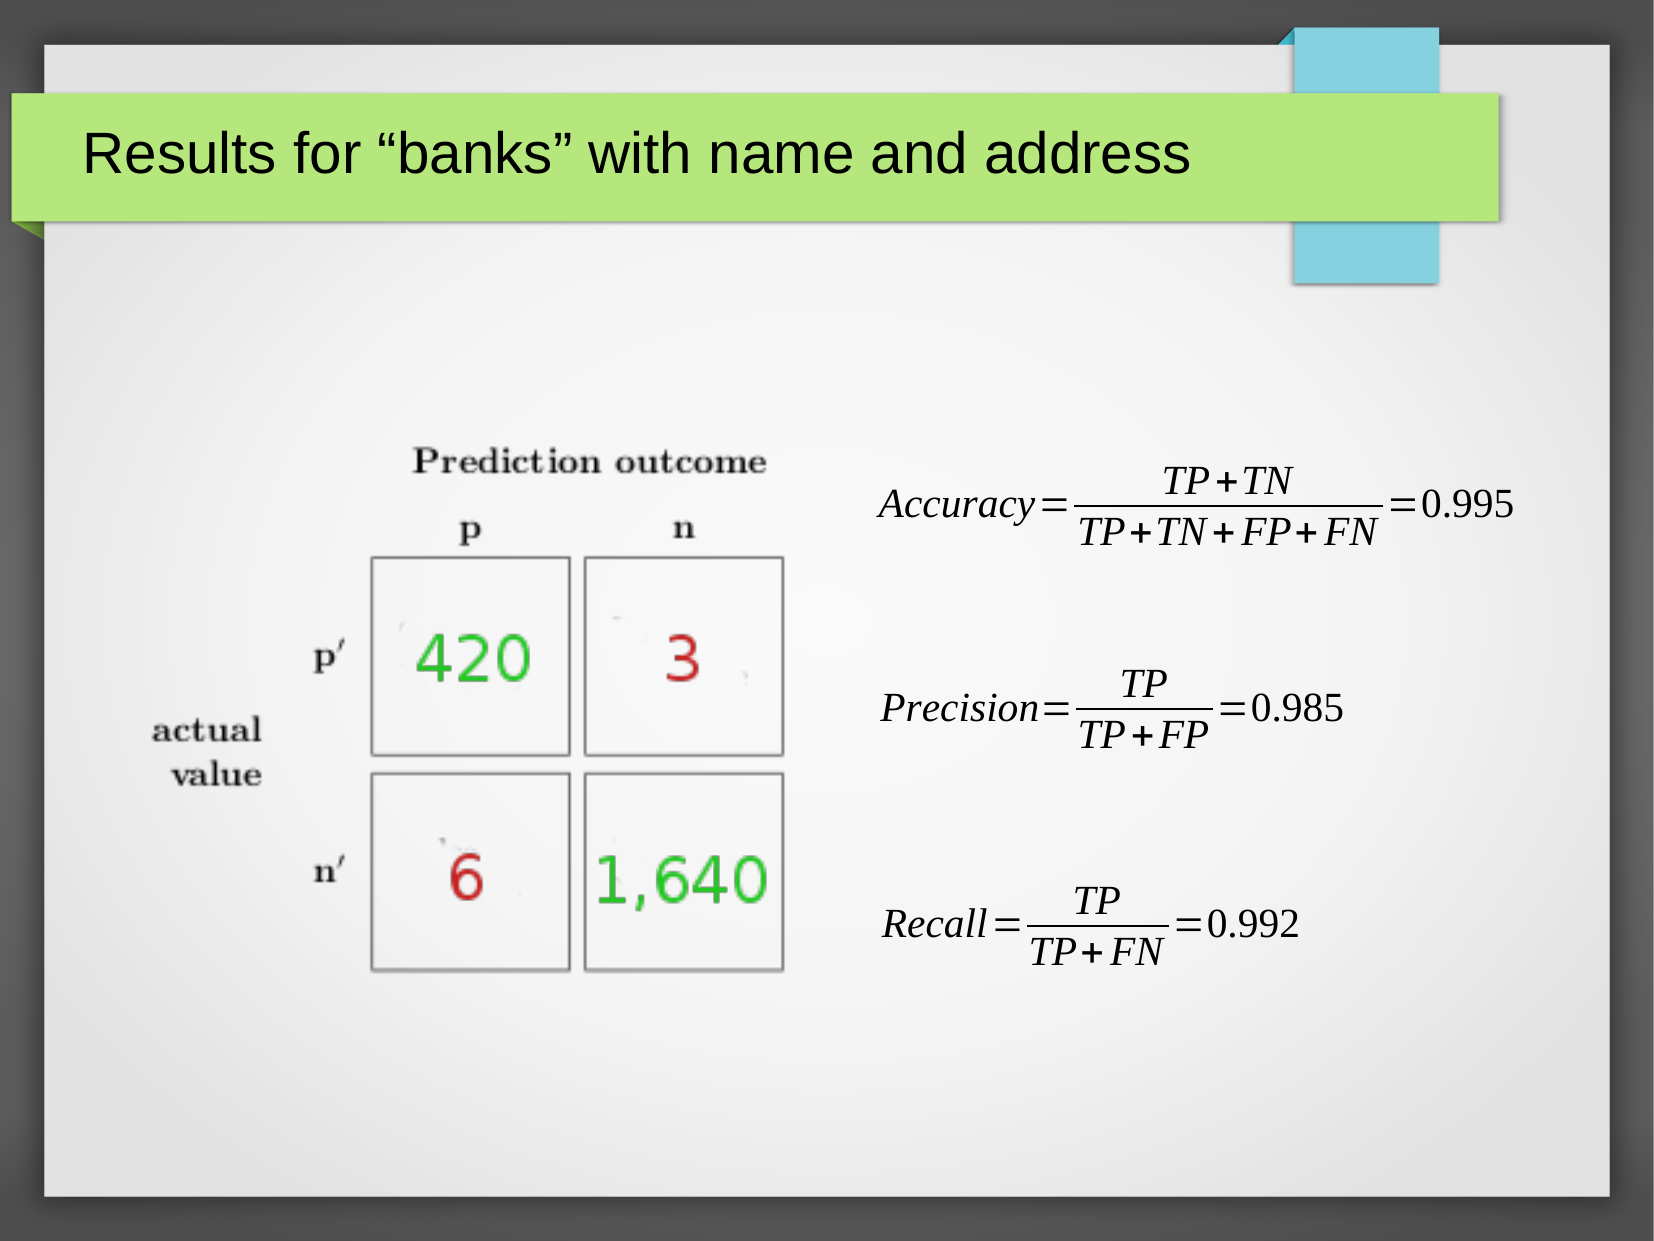

# Results for “banks” with name and address